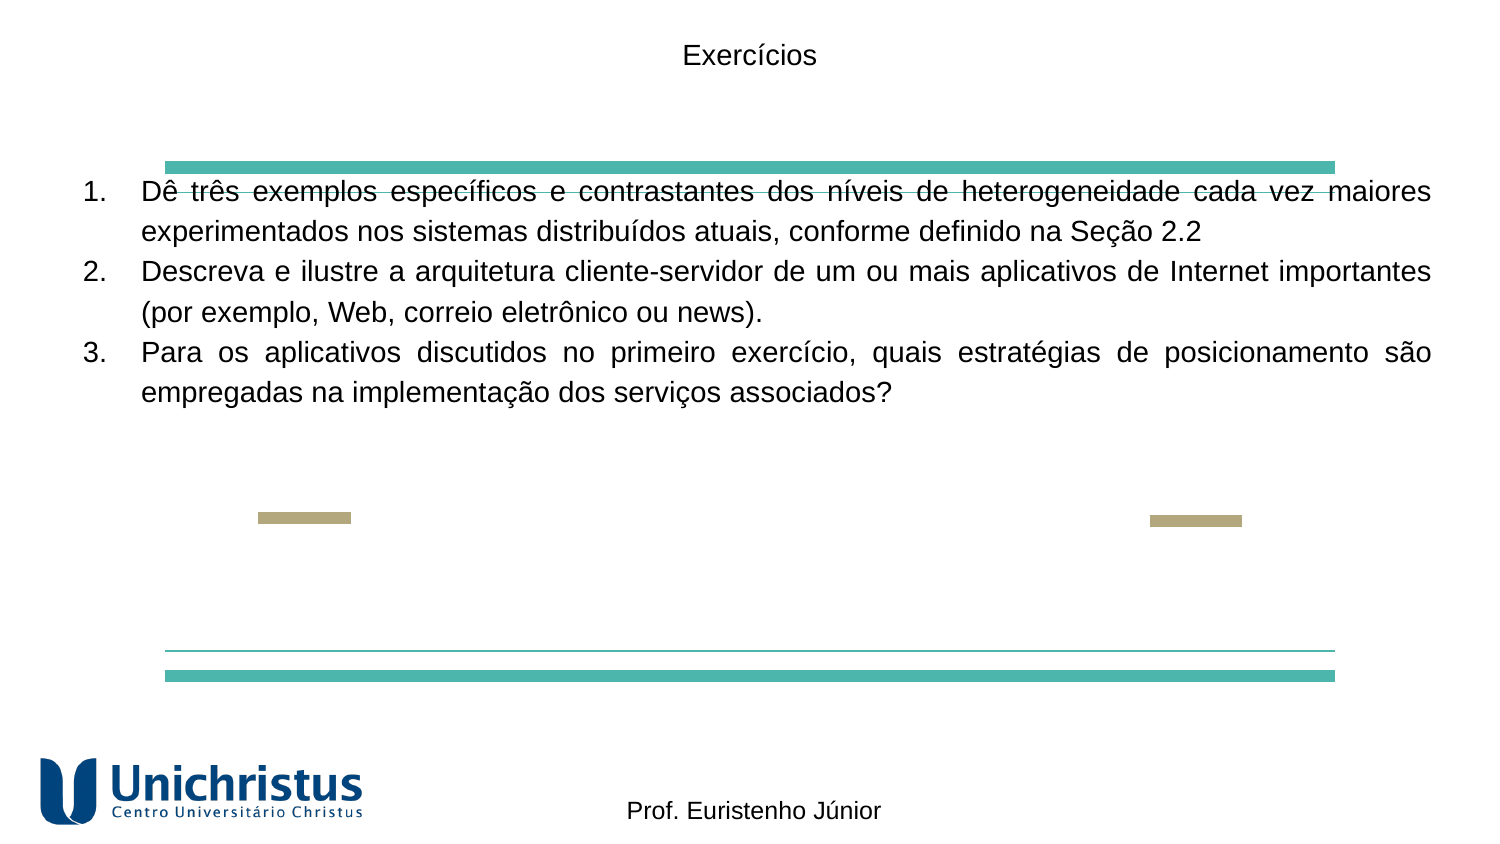

# Exercícios
Dê três exemplos específicos e contrastantes dos níveis de heterogeneidade cada vez maiores experimentados nos sistemas distribuídos atuais, conforme definido na Seção 2.2
Descreva e ilustre a arquitetura cliente-servidor de um ou mais aplicativos de Internet importantes (por exemplo, Web, correio eletrônico ou news).
Para os aplicativos discutidos no primeiro exercício, quais estratégias de posicionamento são empregadas na implementação dos serviços associados?